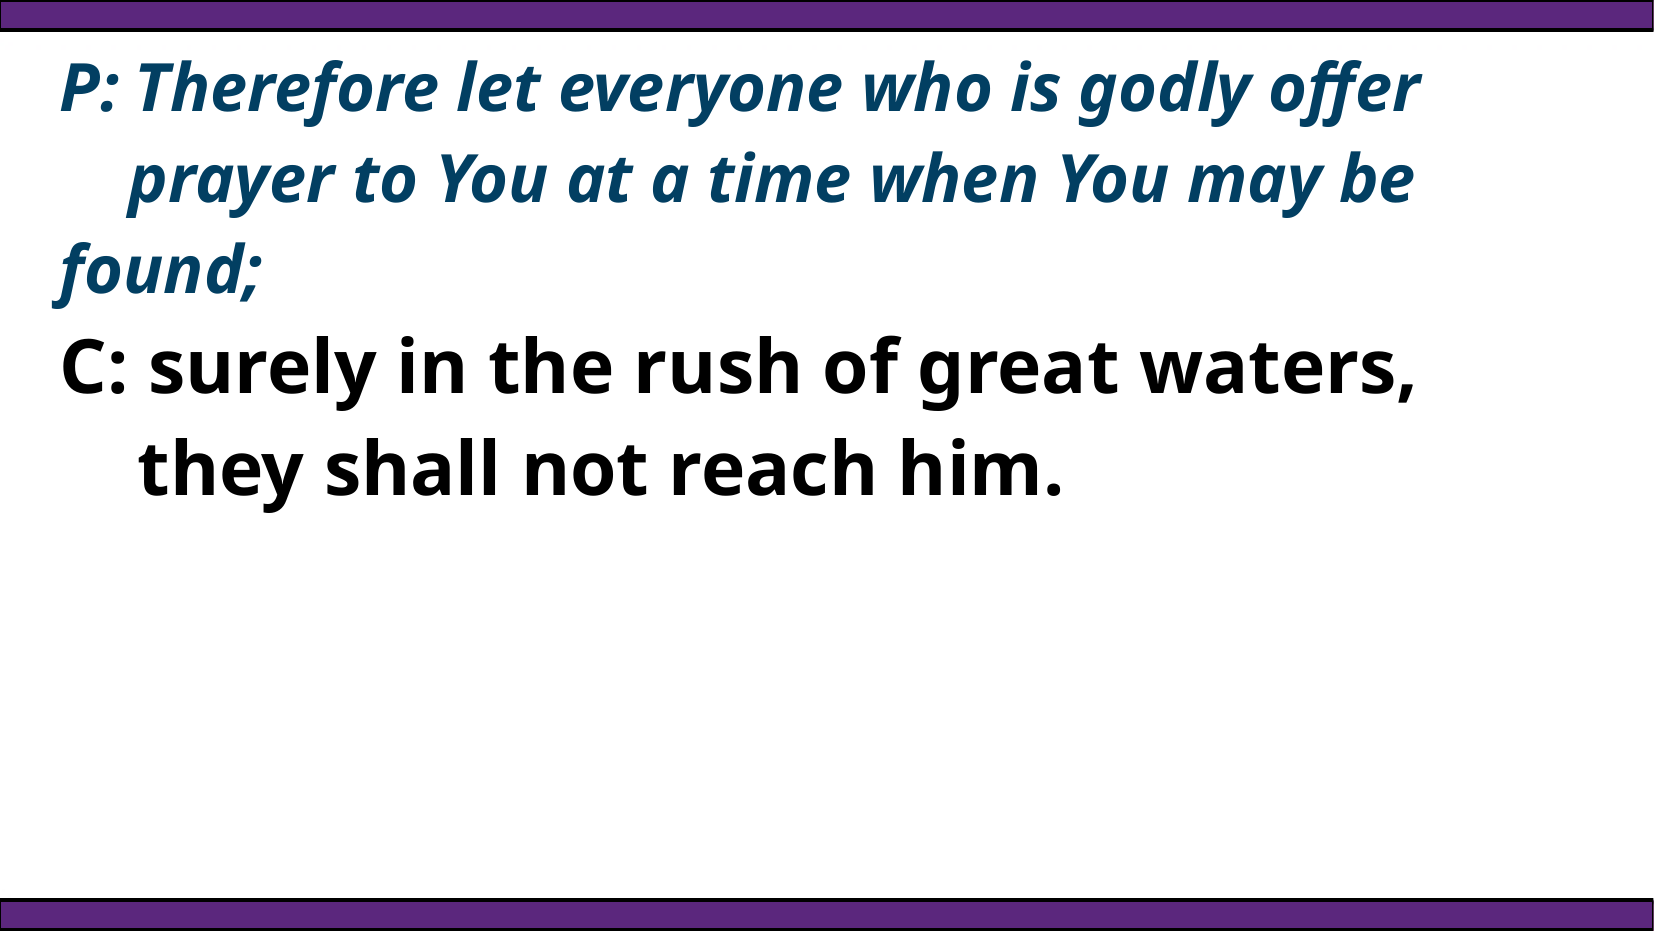

P:	Therefore let everyone who is godly offer
 prayer to You at a time when You may be found;
C: surely in the rush of great waters,
 they shall not reach him.